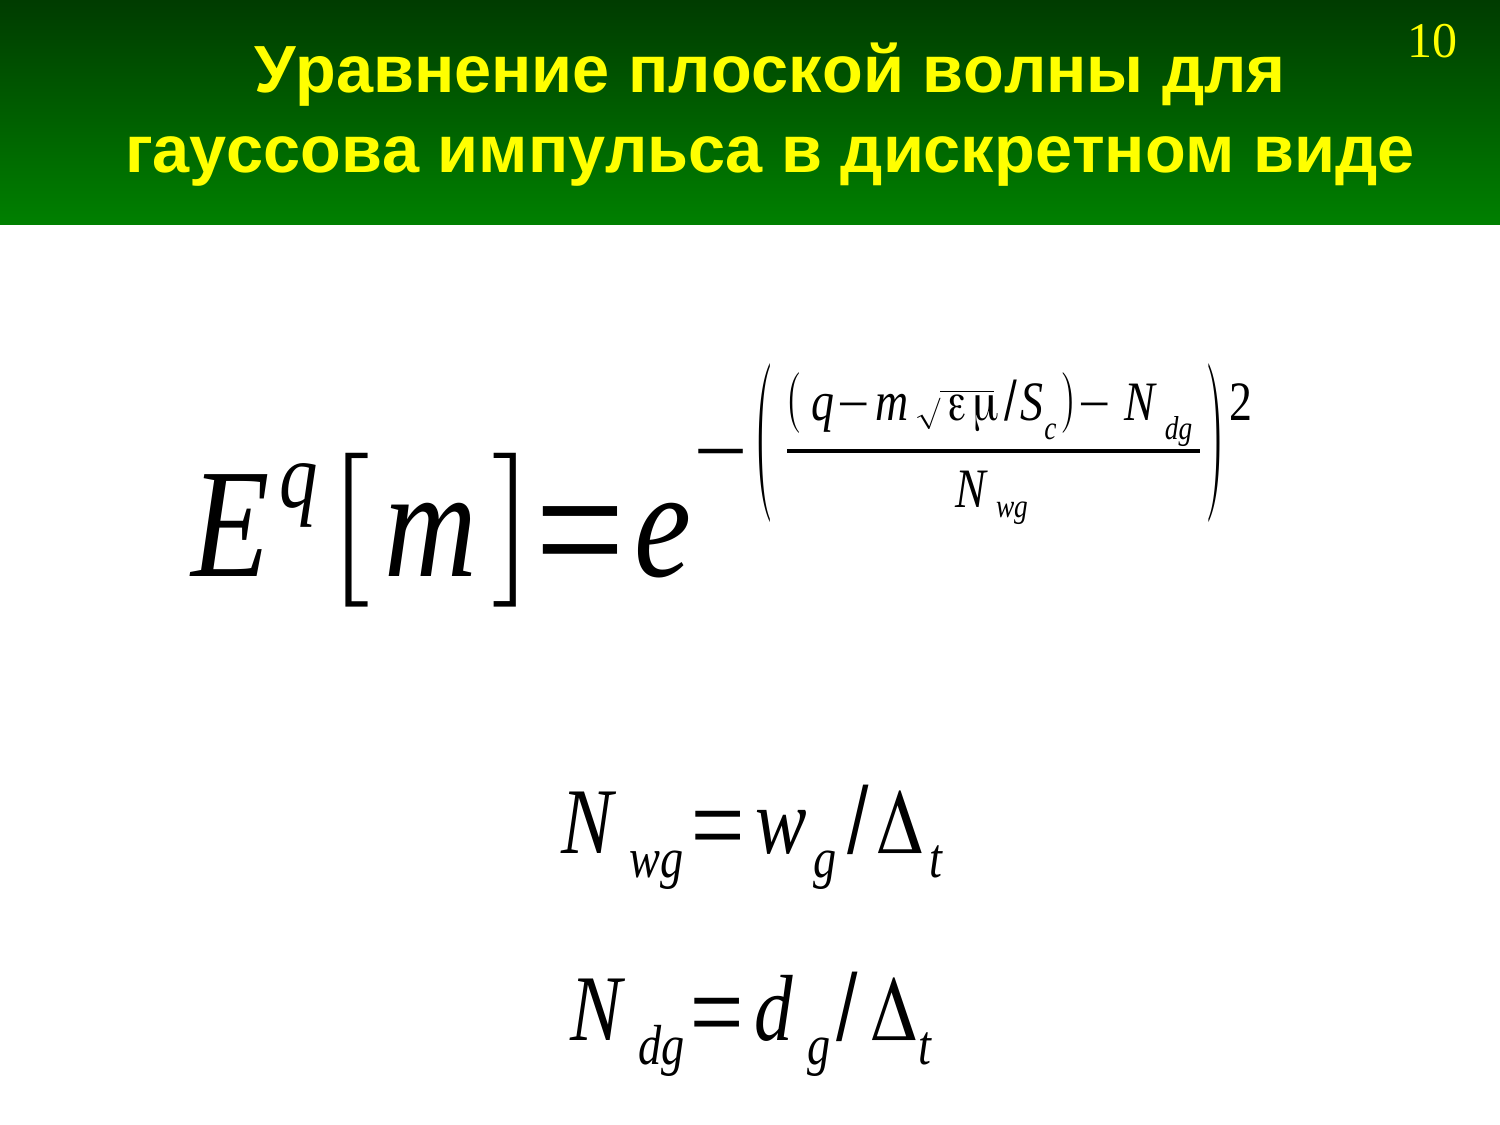

# Уравнение плоской волны для гауссова импульса в дискретном виде